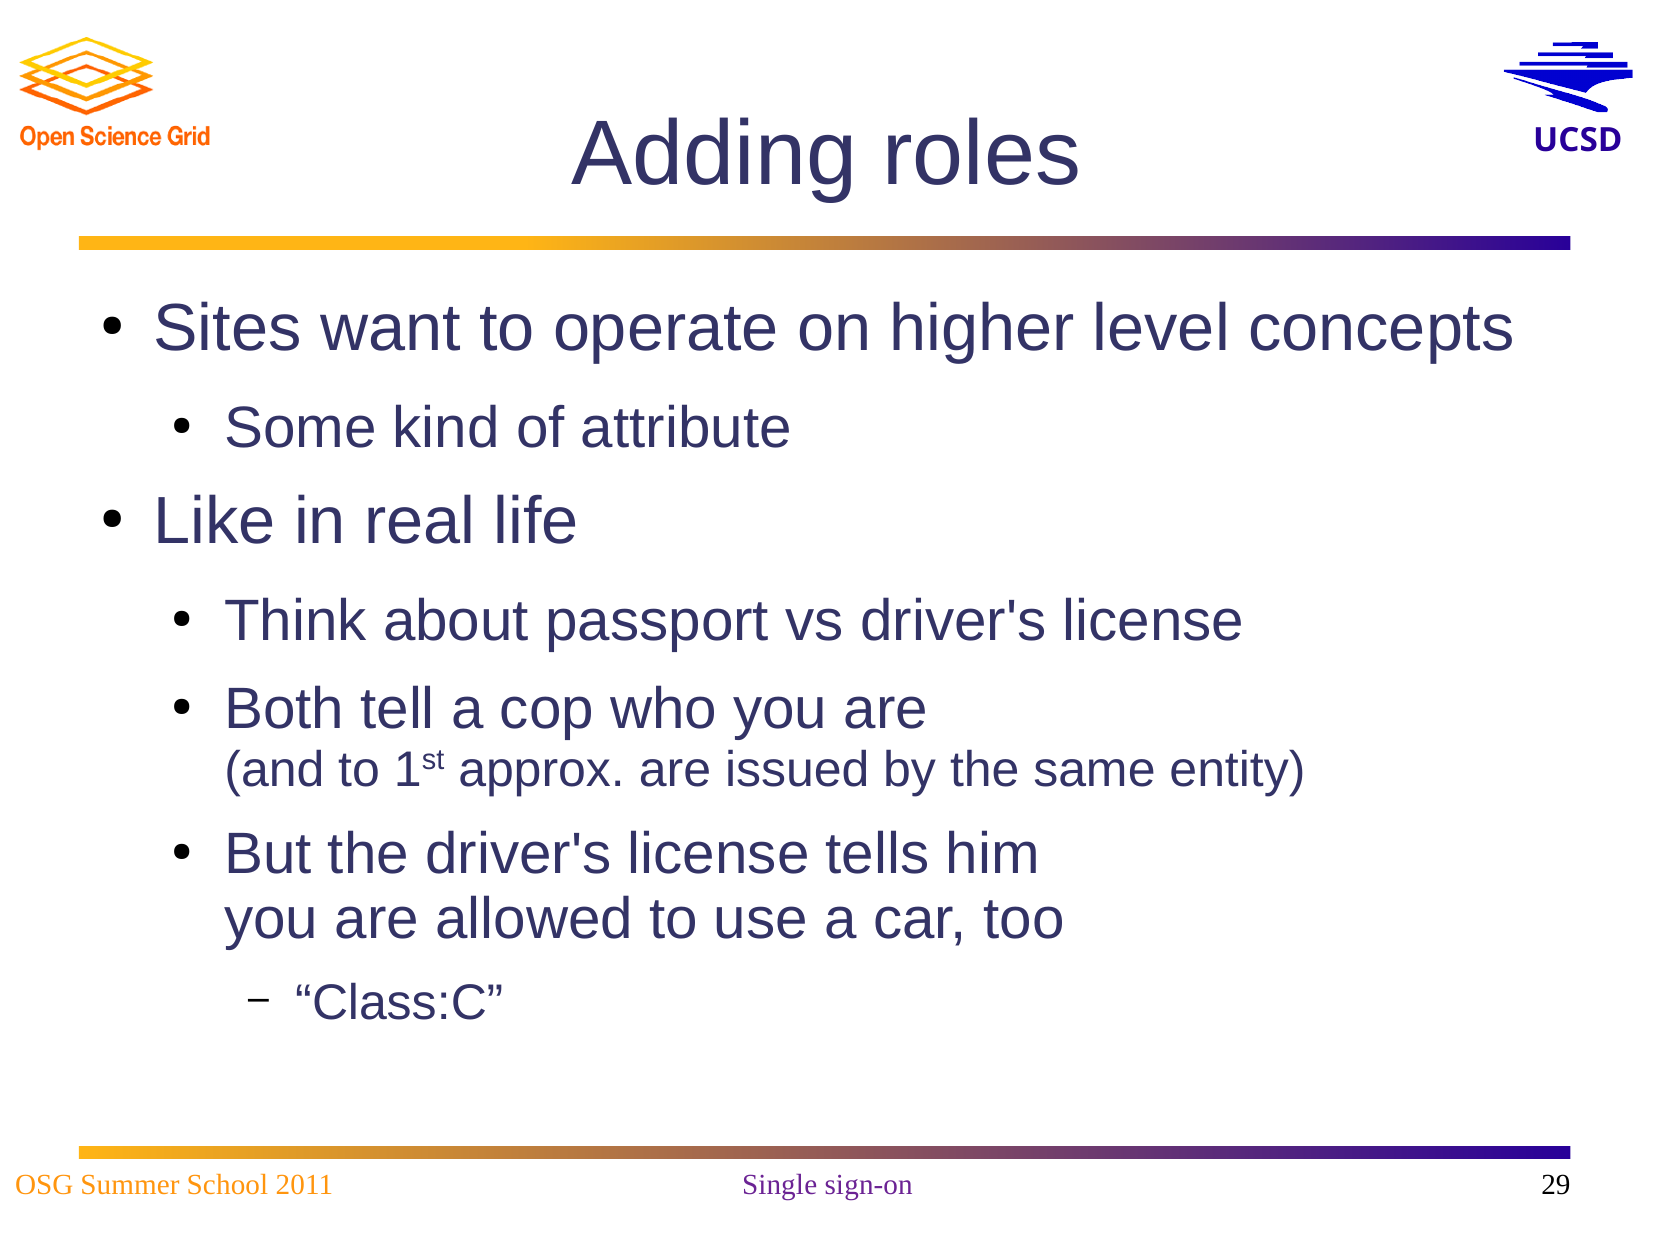

# Adding roles
Sites want to operate on higher level concepts
Some kind of attribute
Like in real life
Think about passport vs driver's license
Both tell a cop who you are
(and to 1st approx. are issued by the same entity)
But the driver's license tells him
you are allowed to use a car, too
“Class:C”
OSG Summer School 2011
Single sign-on
29